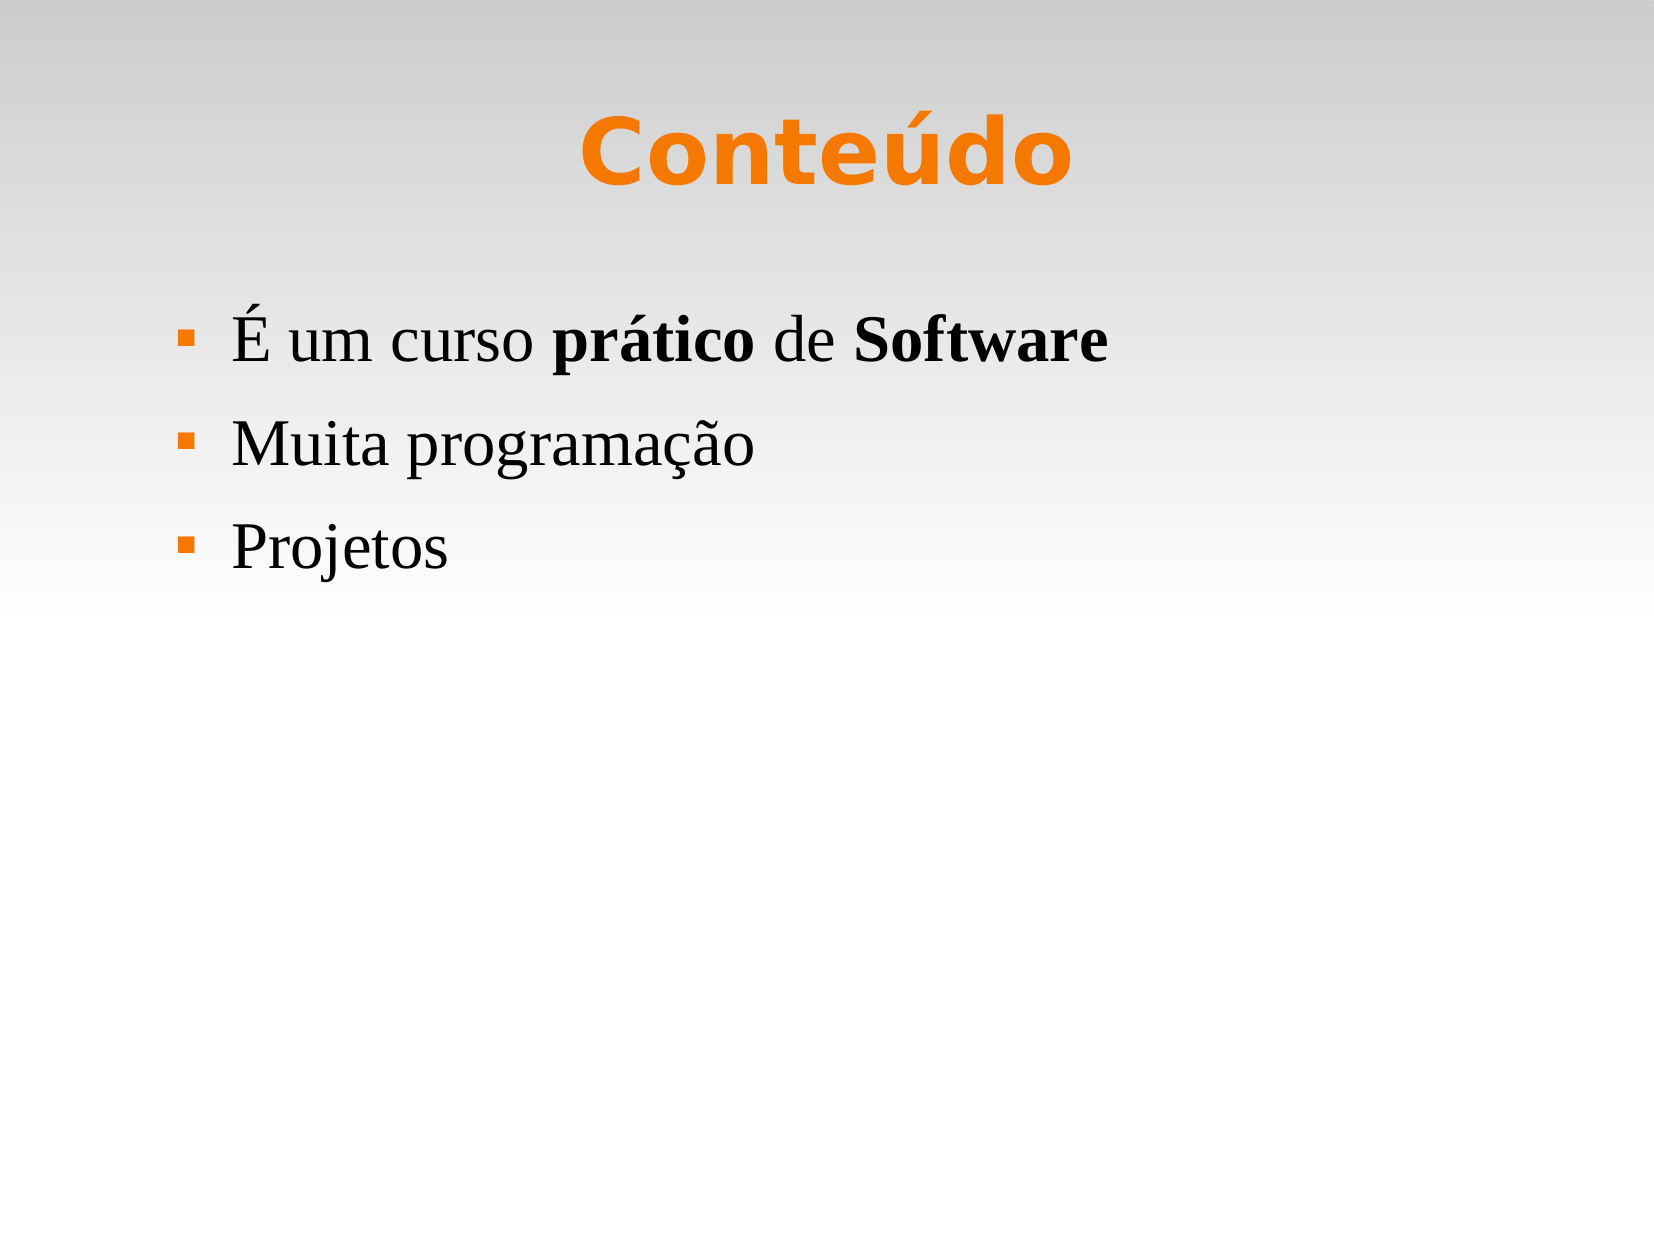

# Conteúdo
É um curso prático de Software
Muita programação
Projetos